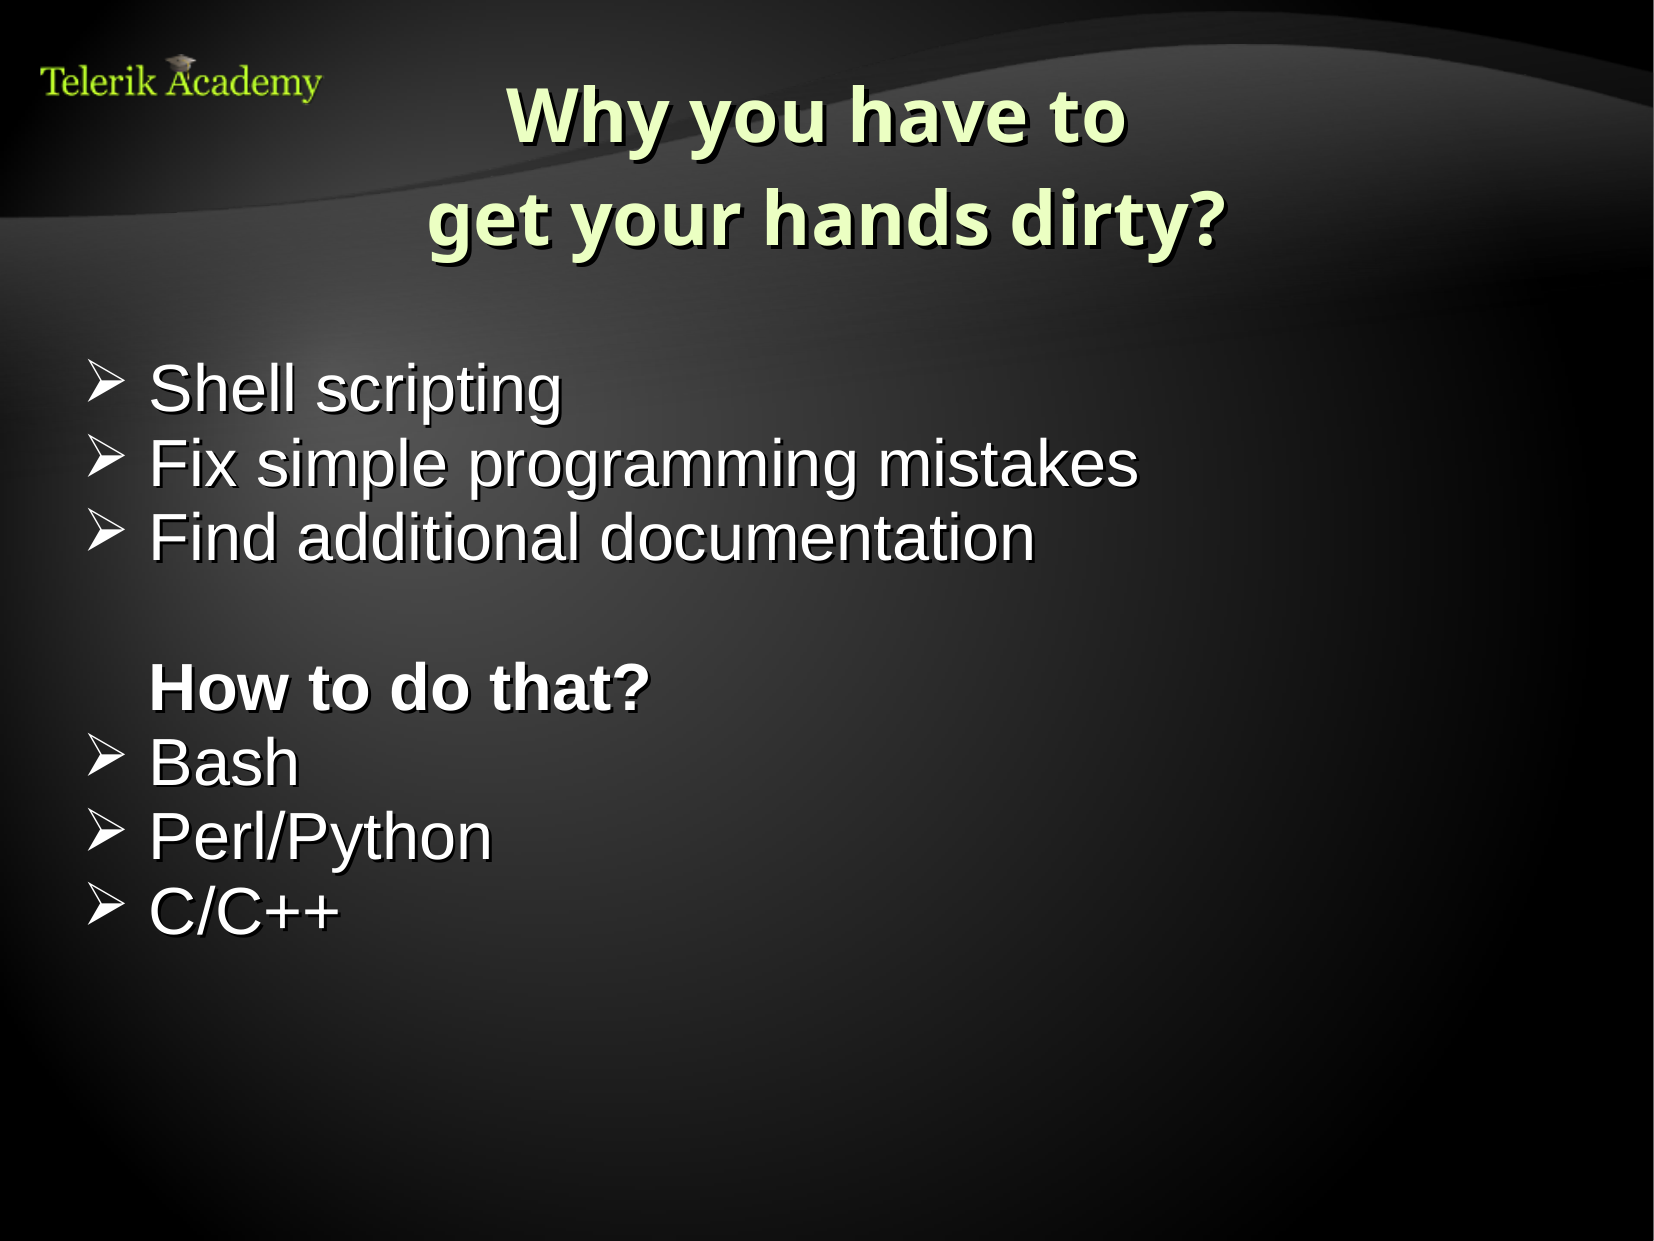

# Why you have to get your hands dirty?
 Shell scripting
 Fix simple programming mistakes
 Find additional documentation
 How to do that?
 Bash
 Perl/Python
 C/C++